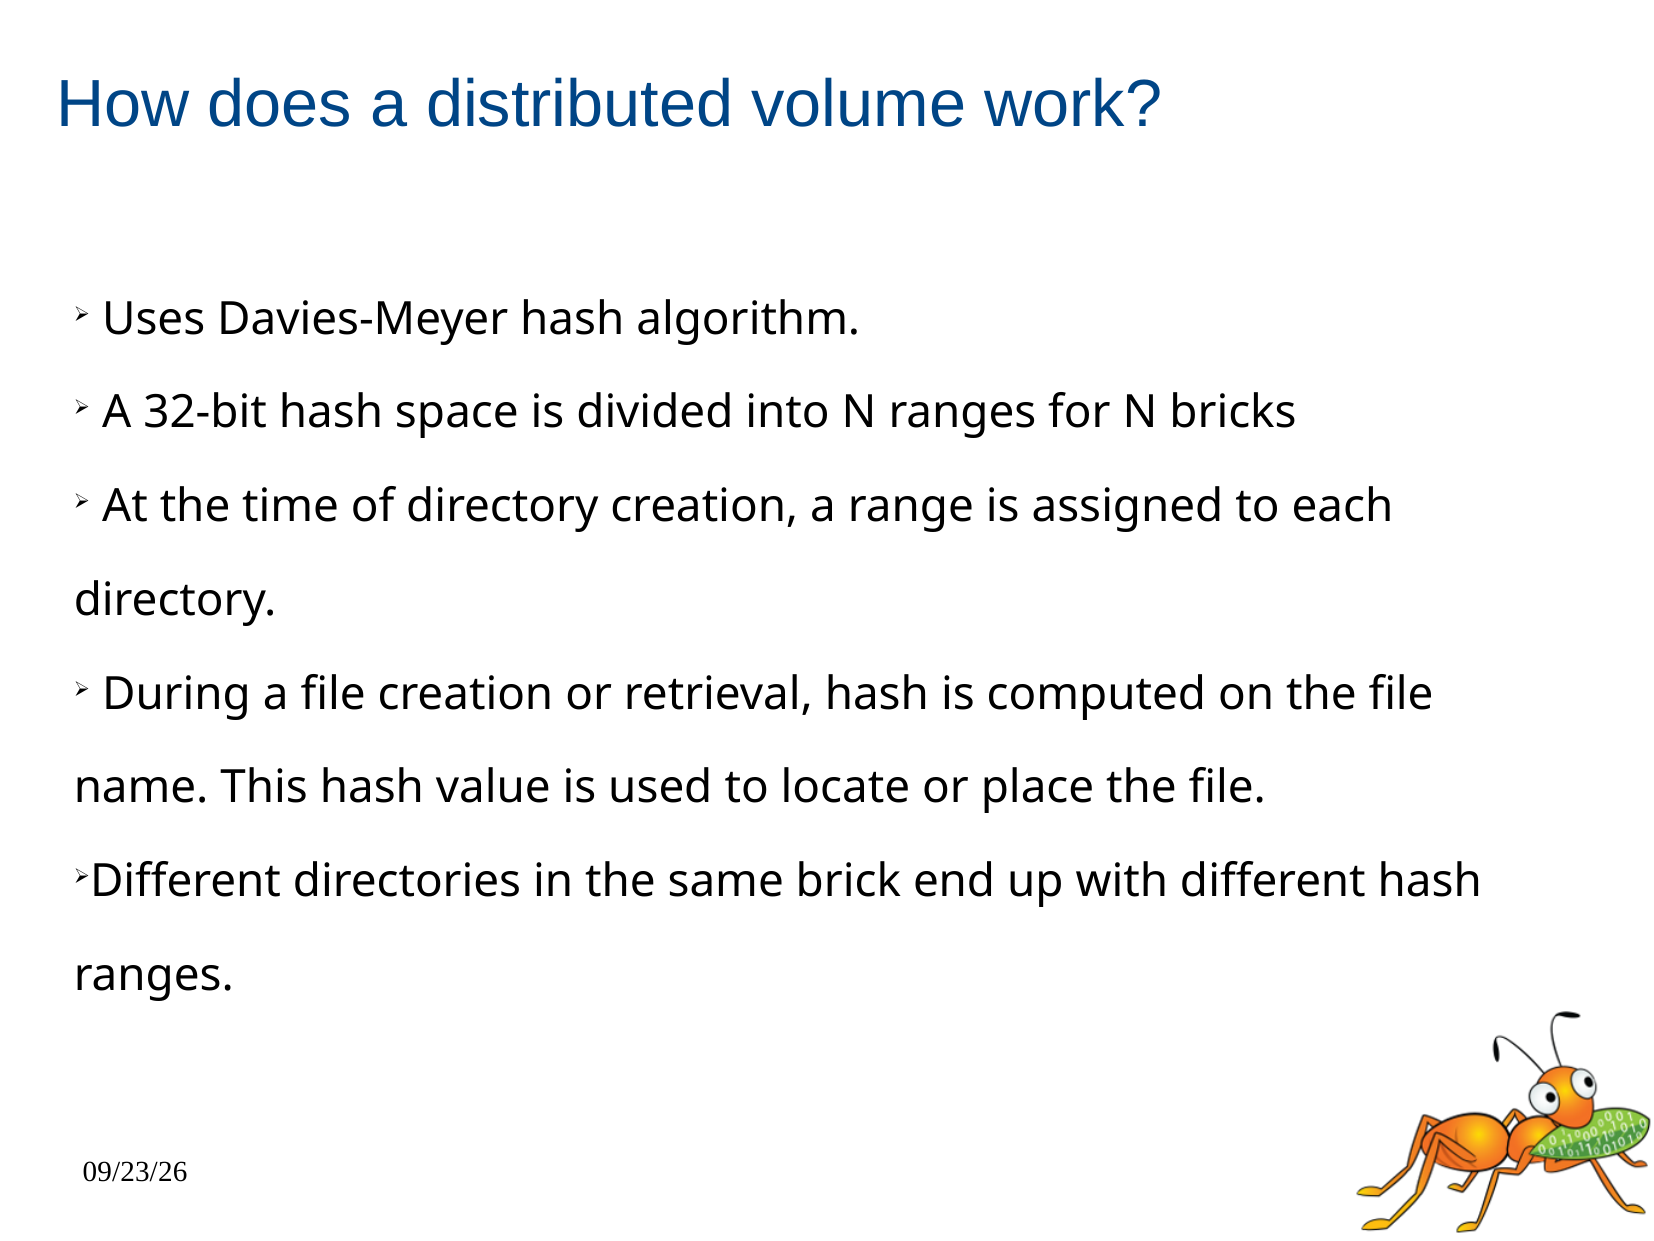

How does a distributed volume work?
 Uses Davies-Meyer hash algorithm.
 A 32-bit hash space is divided into N ranges for N bricks
 At the time of directory creation, a range is assigned to each directory.
 During a file creation or retrieval, hash is computed on the file name. This hash value is used to locate or place the file.
Different directories in the same brick end up with different hash ranges.